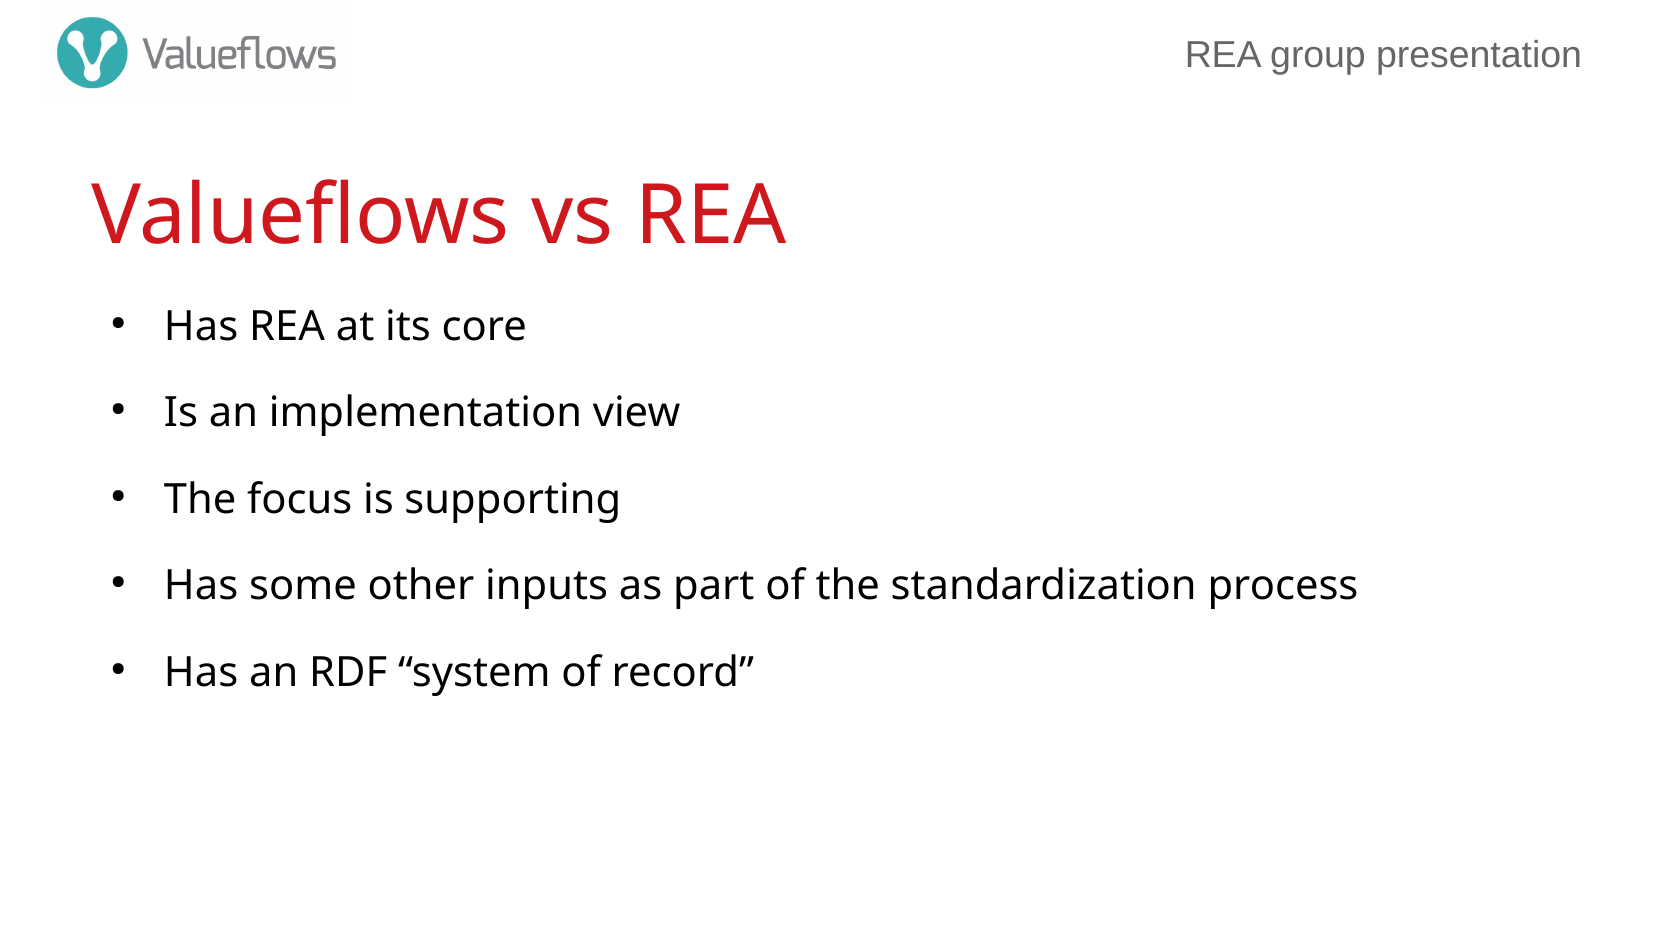

REA group presentation
Valueflows vs REA
# Has REA at its core
Is an implementation view
The focus is supporting
Has some other inputs as part of the standardization process
Has an RDF “system of record”